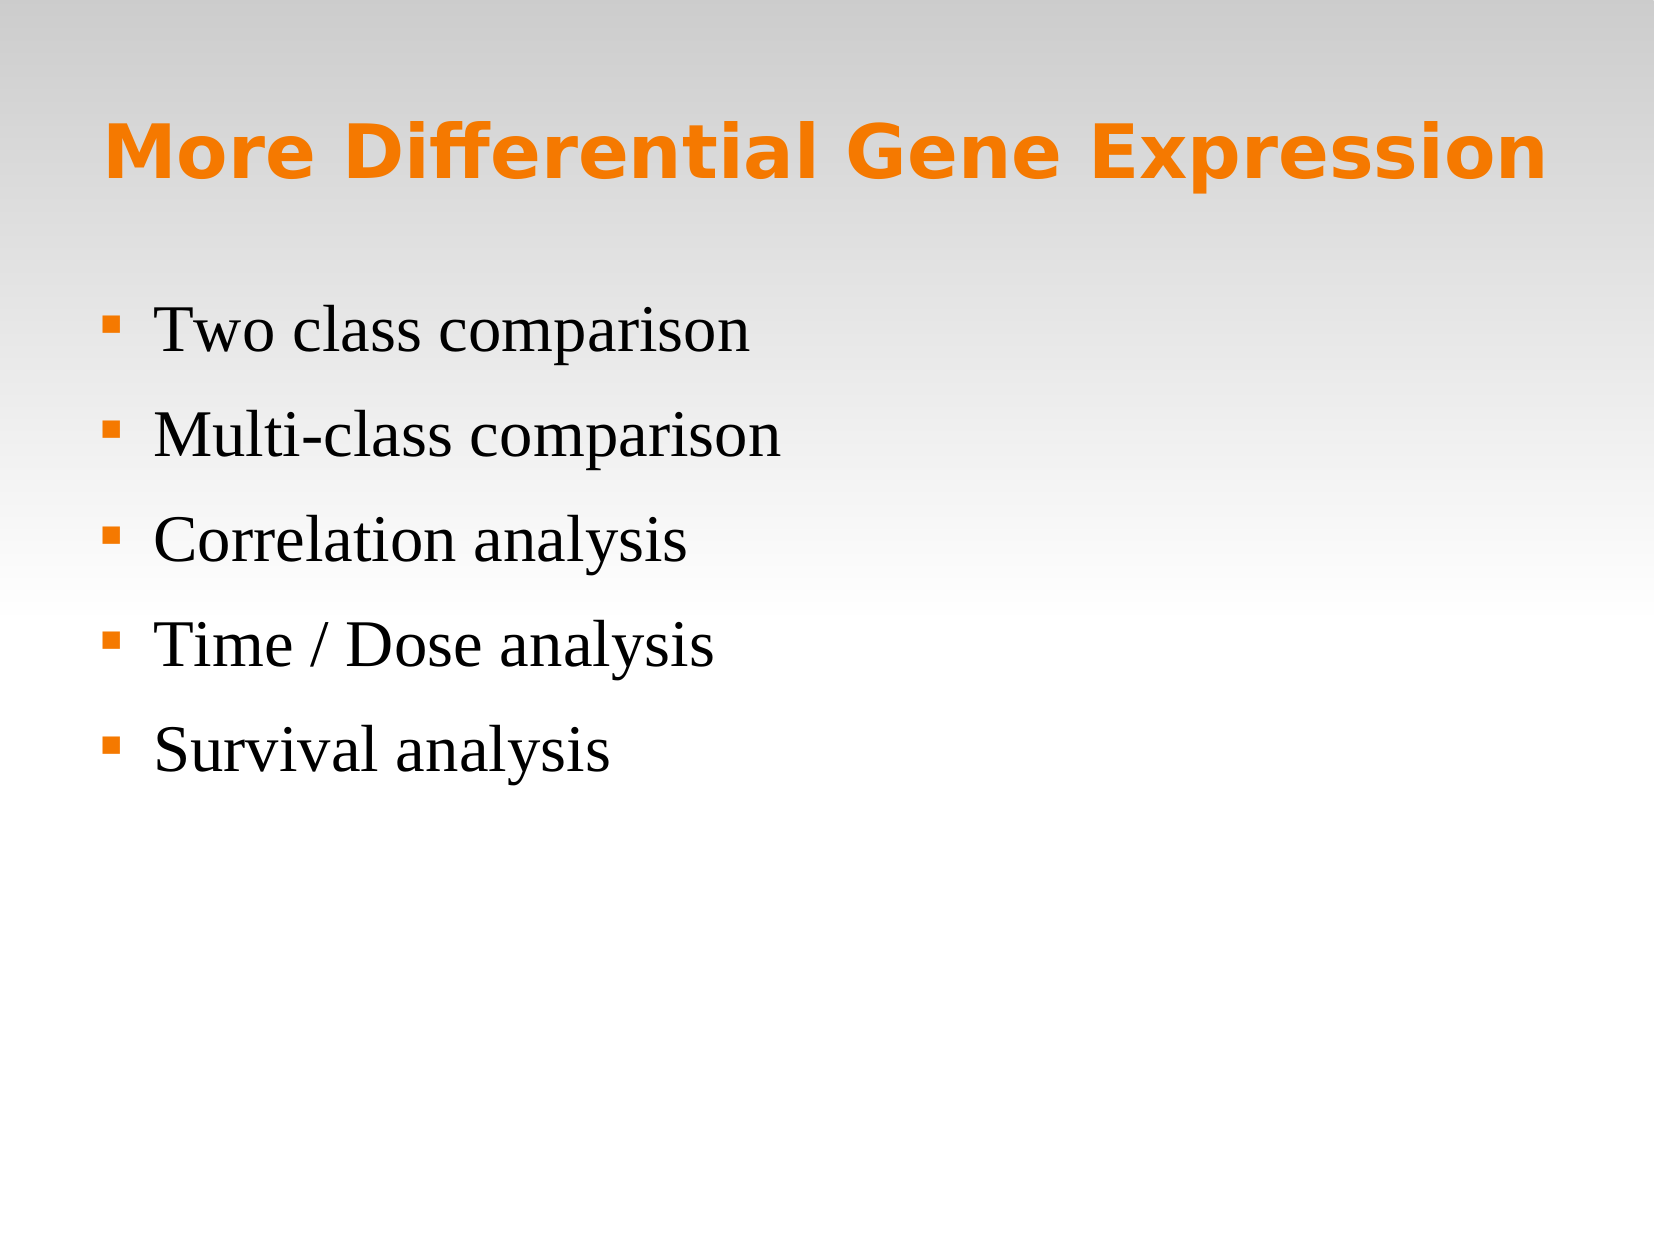

# More Differential Gene Expression
Two class comparison
Multi-class comparison
Correlation analysis
Time / Dose analysis
Survival analysis